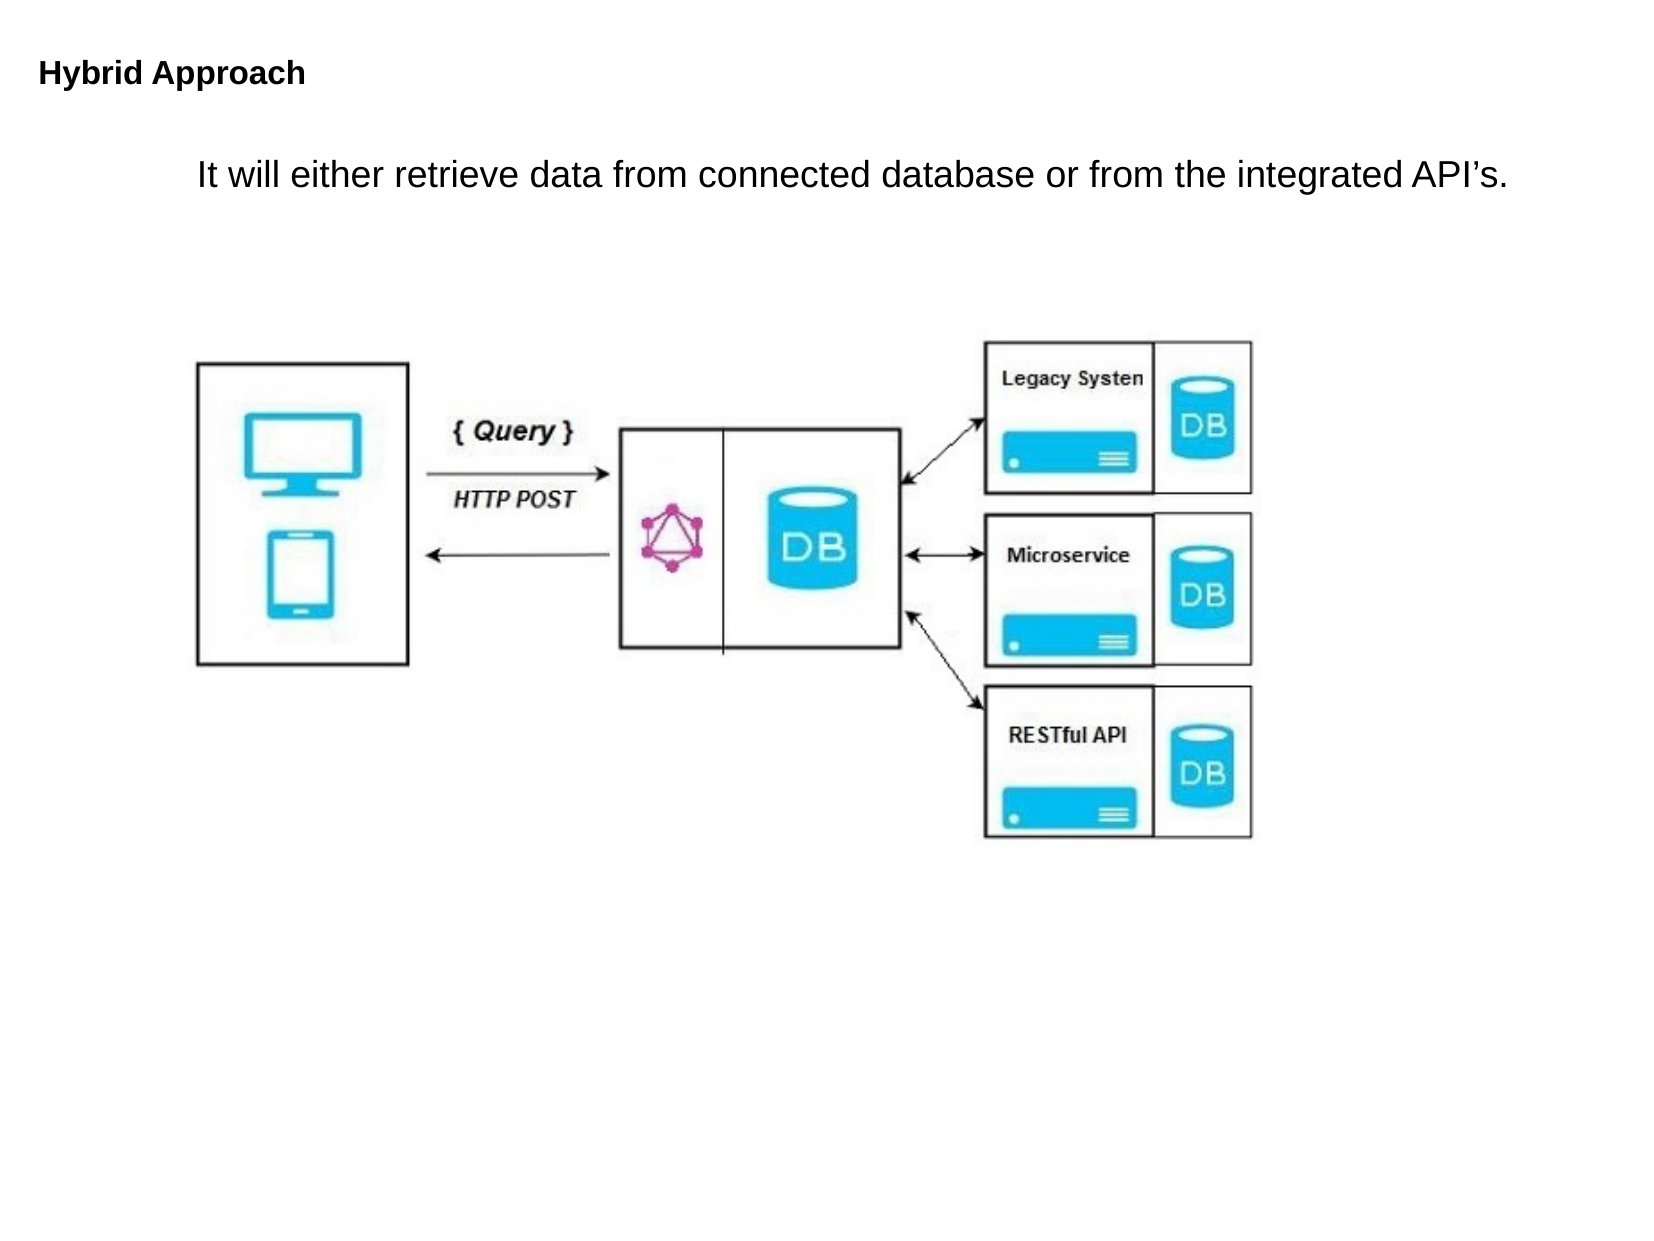

Hybrid Approach
It will either retrieve data from connected database or from the integrated API’s.